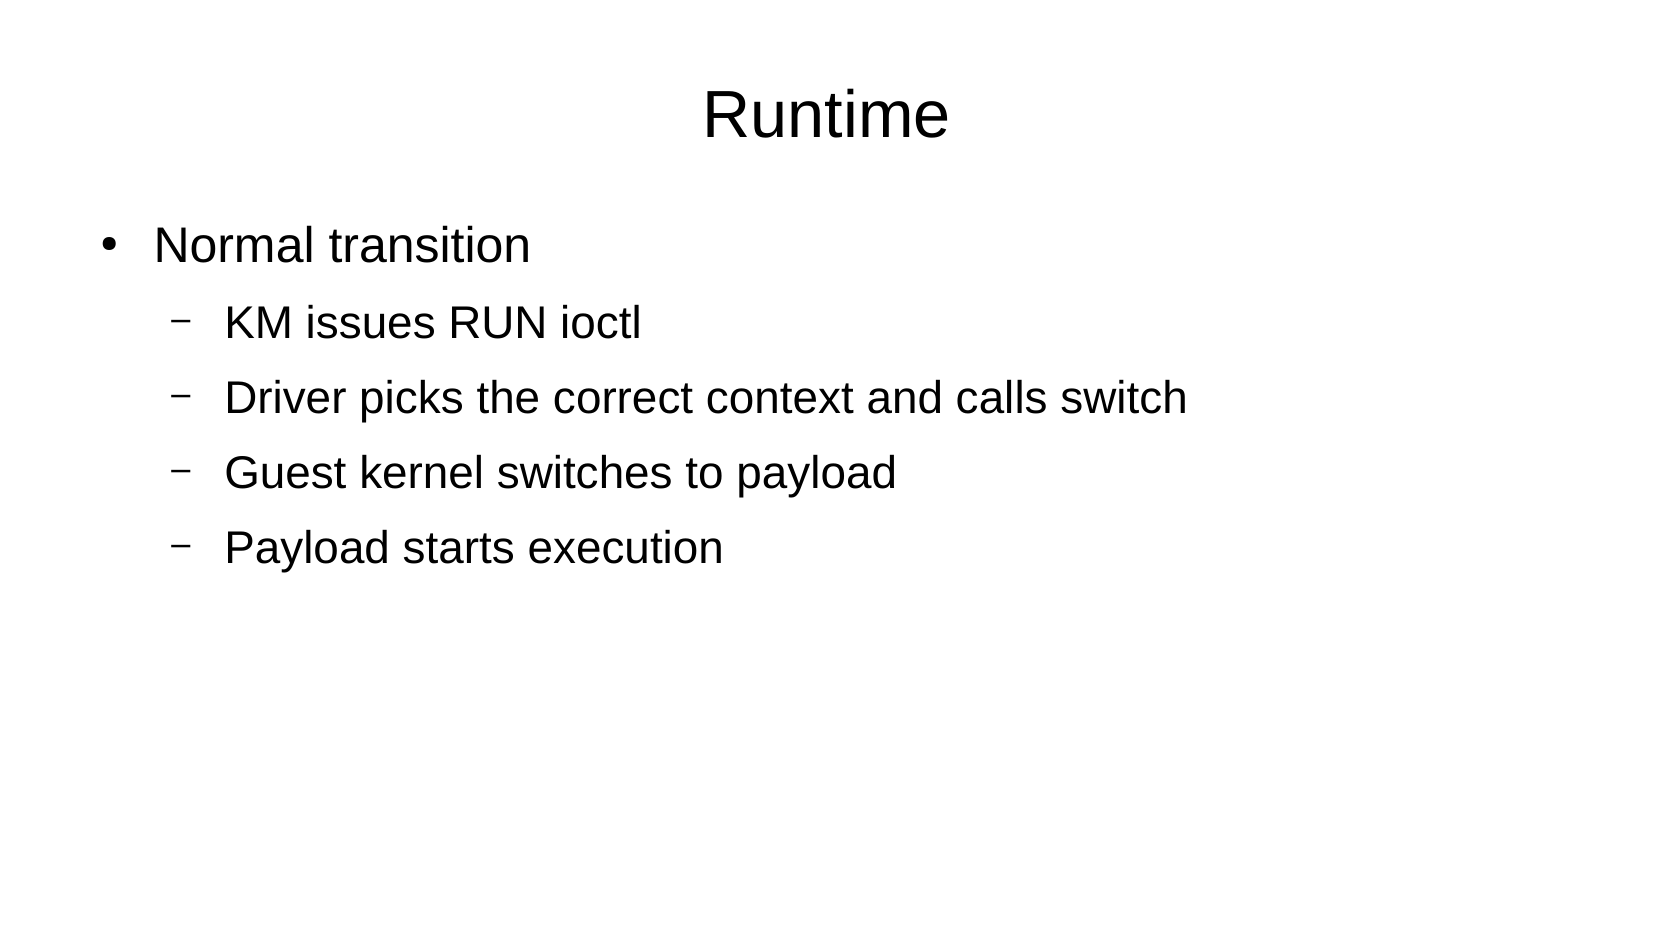

# Runtime
Normal transition
KM issues RUN ioctl
Driver picks the correct context and calls switch
Guest kernel switches to payload
Payload starts execution